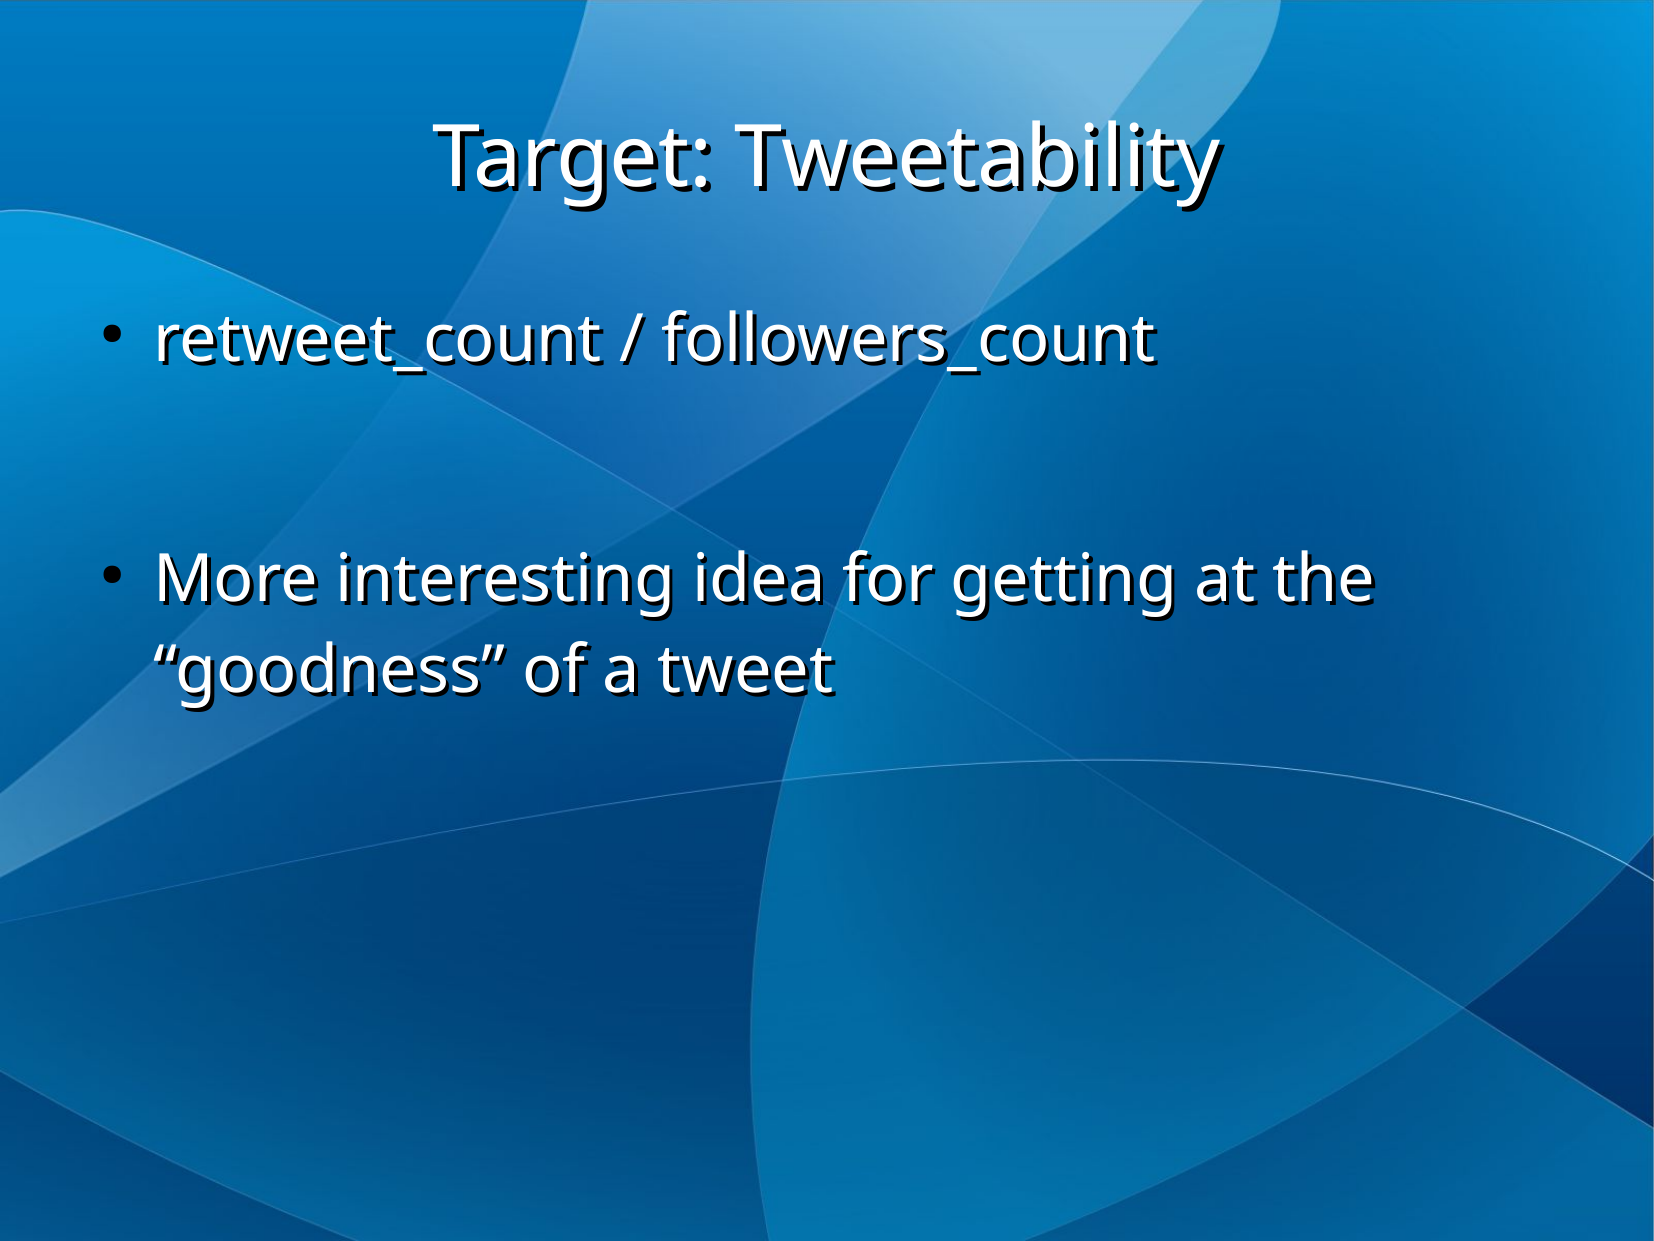

# Target: Tweetability
retweet_count / followers_count
More interesting idea for getting at the “goodness” of a tweet